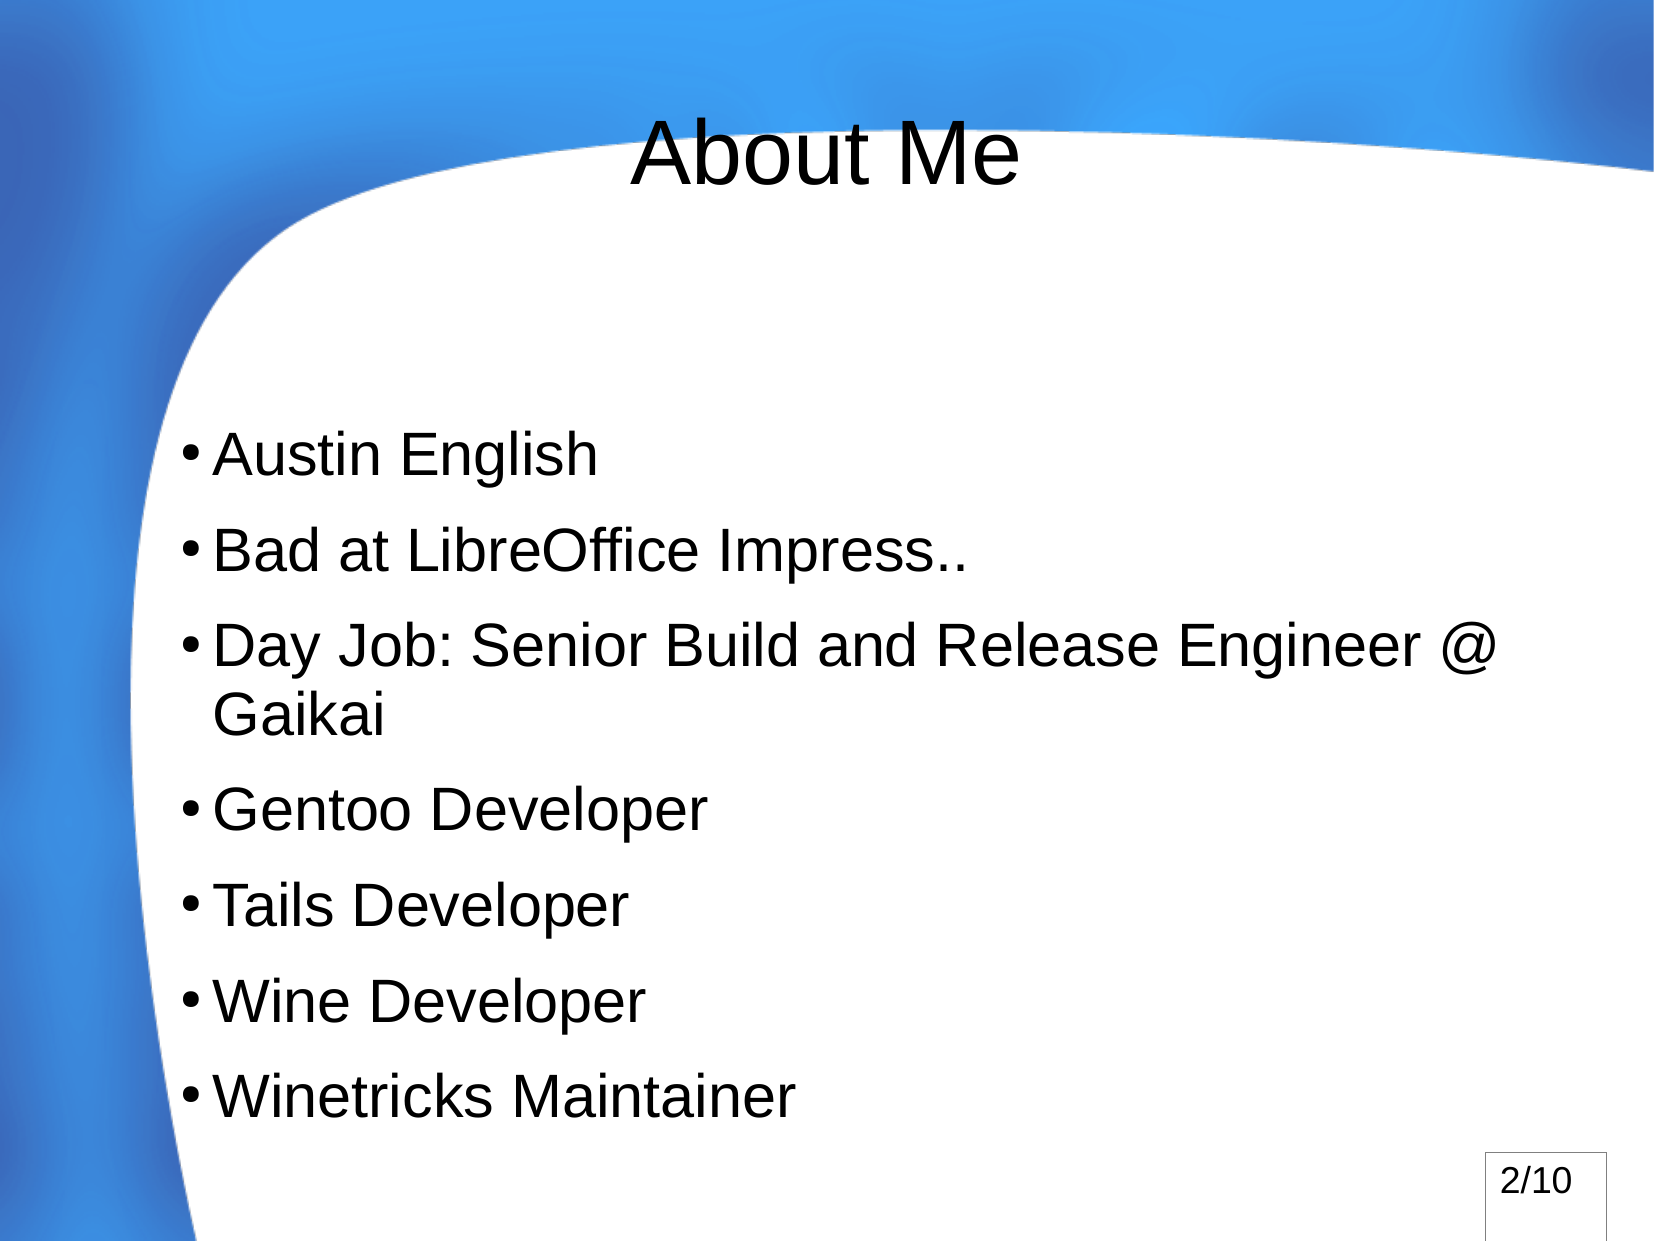

# About Me
Austin English
Bad at LibreOffice Impress..
Day Job: Senior Build and Release Engineer @ Gaikai
Gentoo Developer
Tails Developer
Wine Developer
Winetricks Maintainer